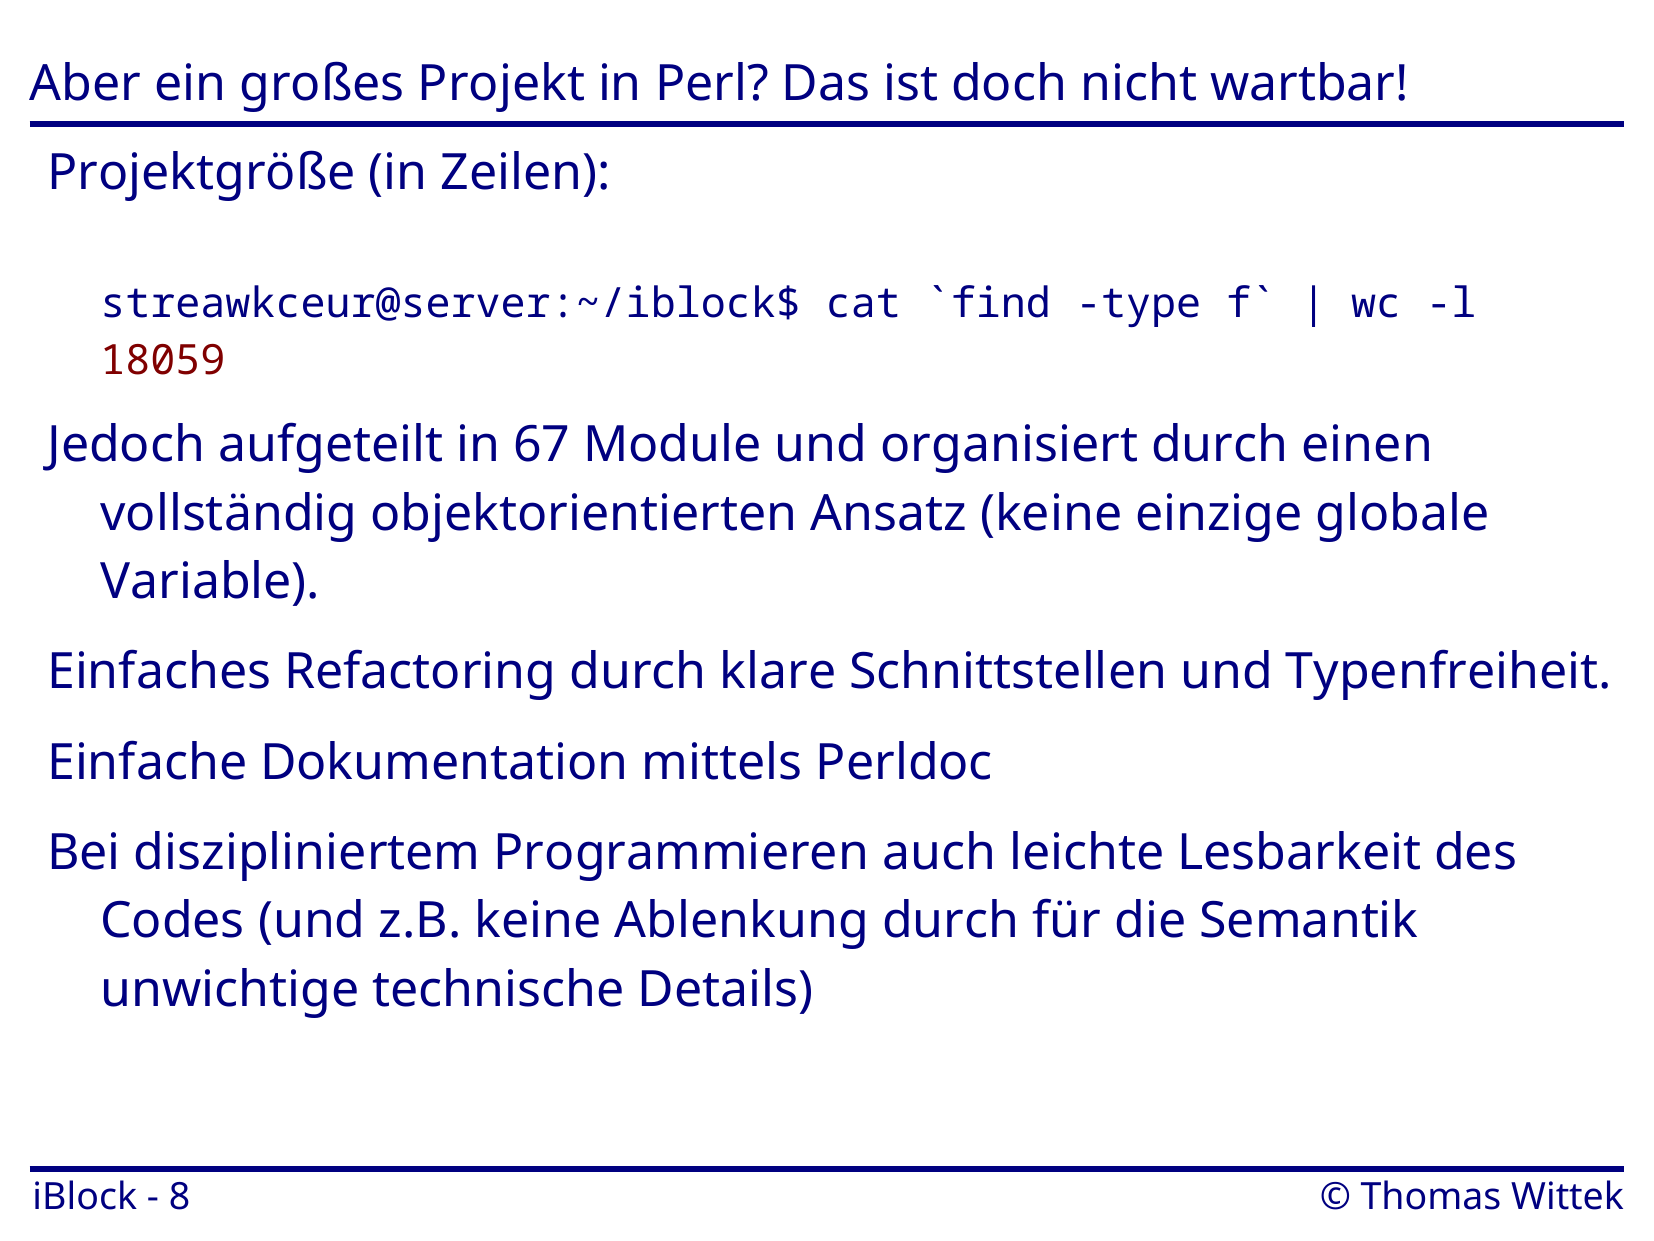

# Aber ein großes Projekt in Perl? Das ist doch nicht wartbar!
Projektgröße (in Zeilen):
streawkceur@server:~/iblock$ cat `find -type f` | wc -l
18059
Jedoch aufgeteilt in 67 Module und organisiert durch einen vollständig objektorientierten Ansatz (keine einzige globale Variable).
Einfaches Refactoring durch klare Schnittstellen und Typenfreiheit.
Einfache Dokumentation mittels Perldoc
Bei diszipliniertem Programmieren auch leichte Lesbarkeit des Codes (und z.B. keine Ablenkung durch für die Semantik unwichtige technische Details)